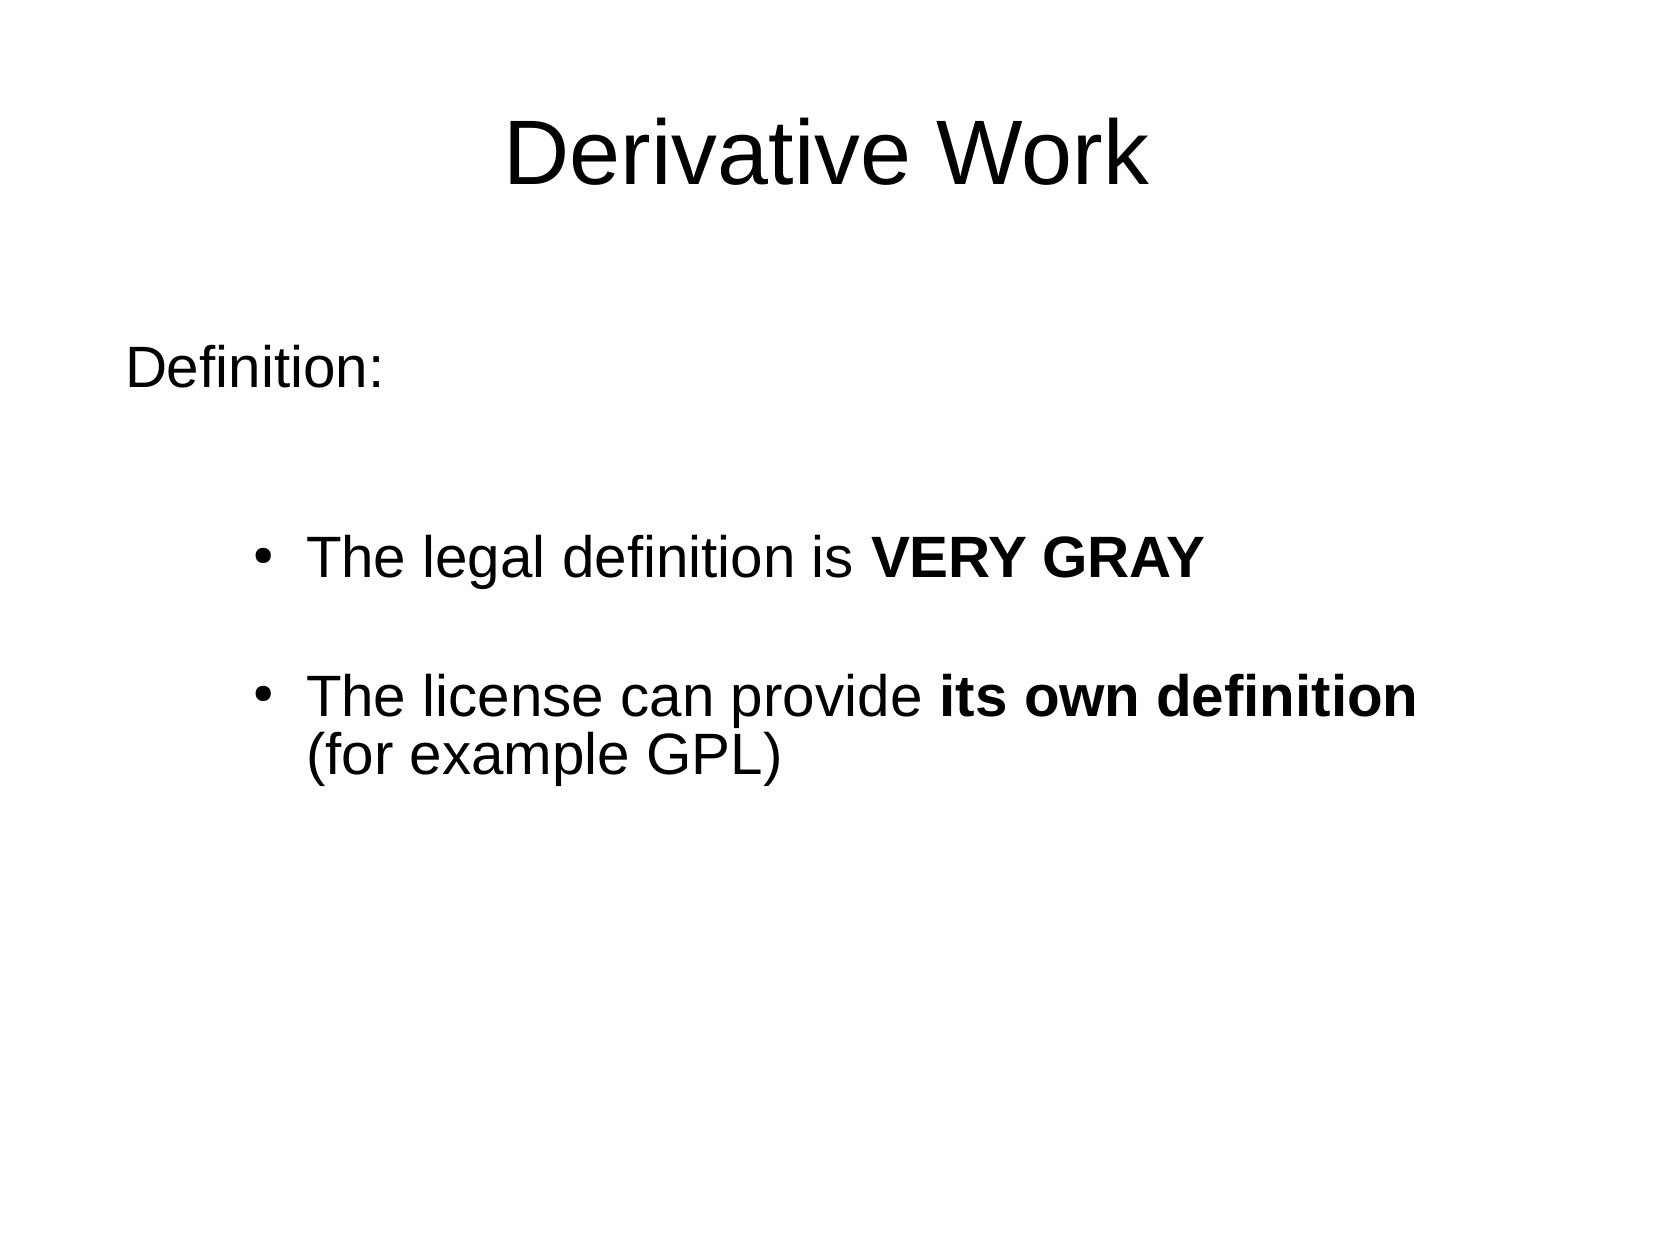

# Derivative Work
Definition:
The legal definition is VERY GRAY
The license can provide its own definition
(for example GPL)